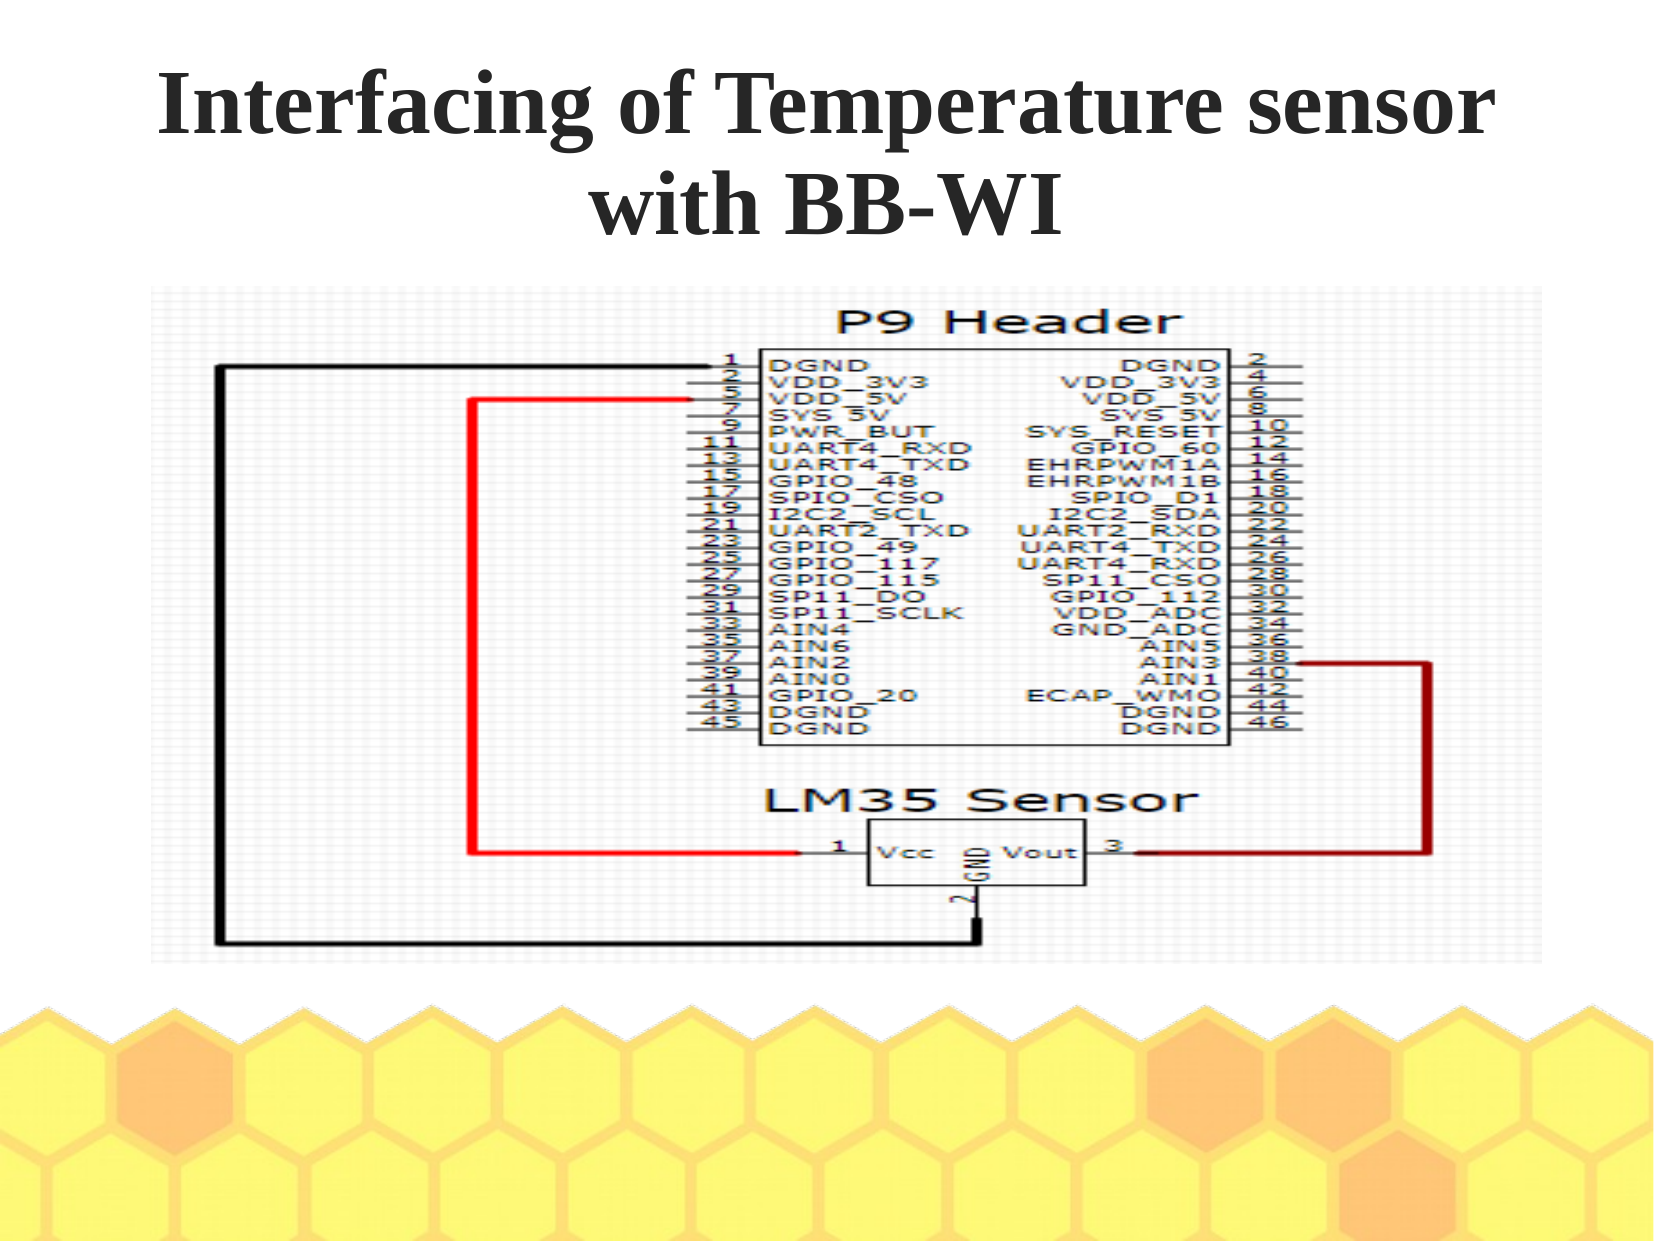

# Interfacing of Temperature sensor with BB-WI